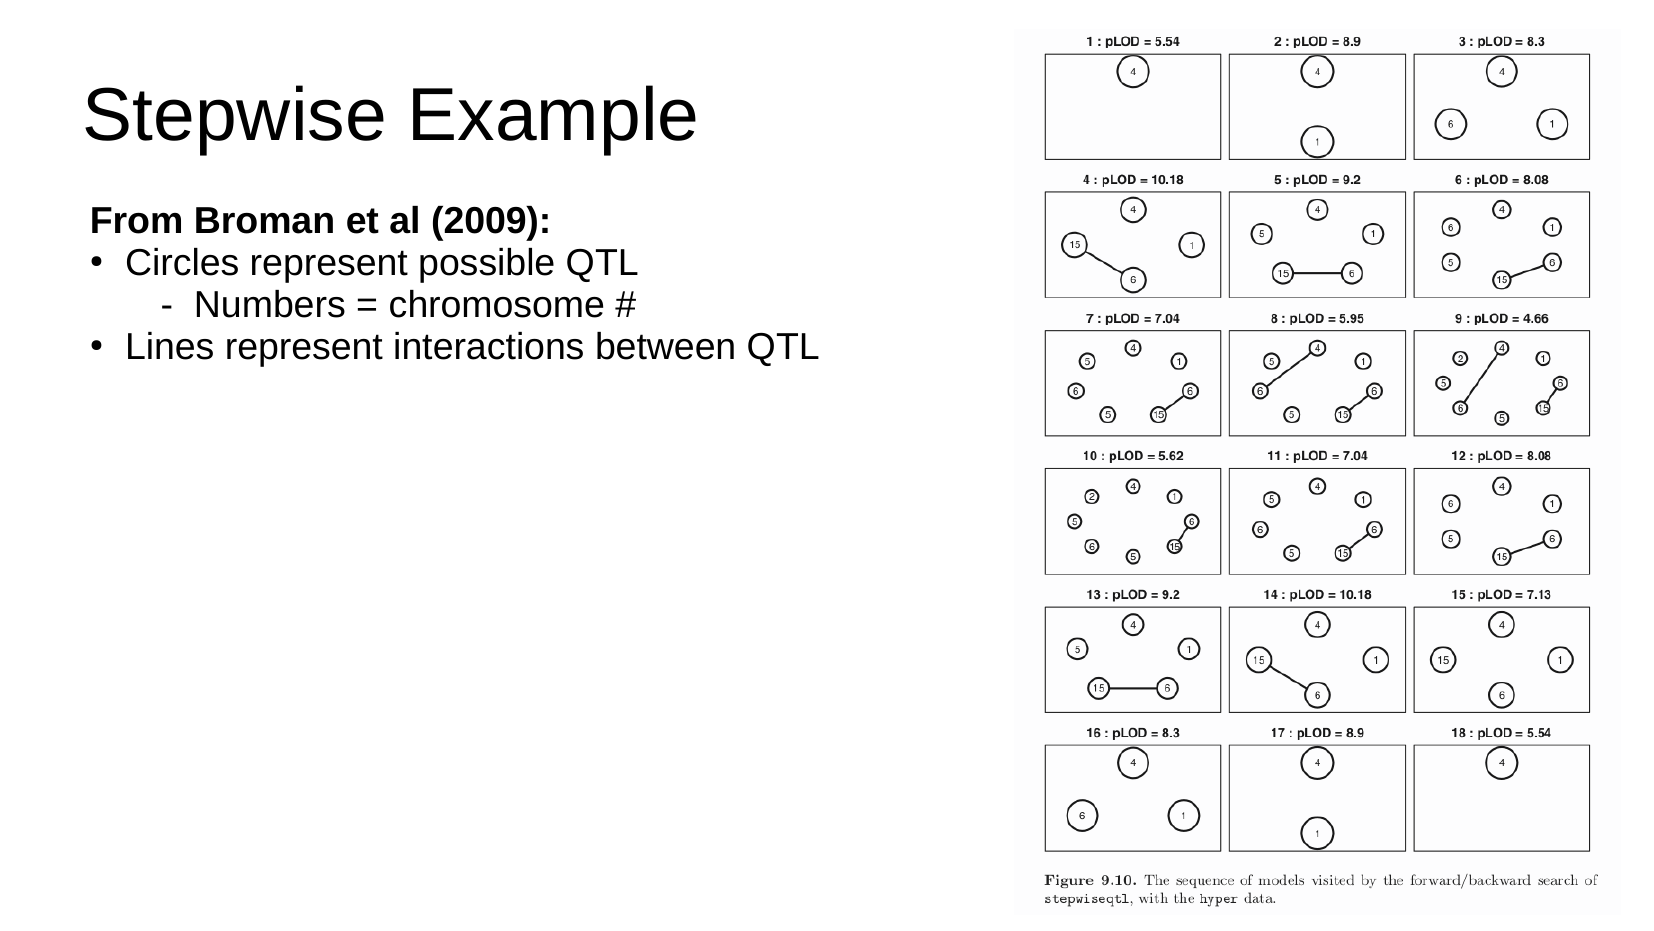

# Stepwise Example
From Broman et al (2009):
Circles represent possible QTL
- Numbers = chromosome #
Lines represent interactions between QTL